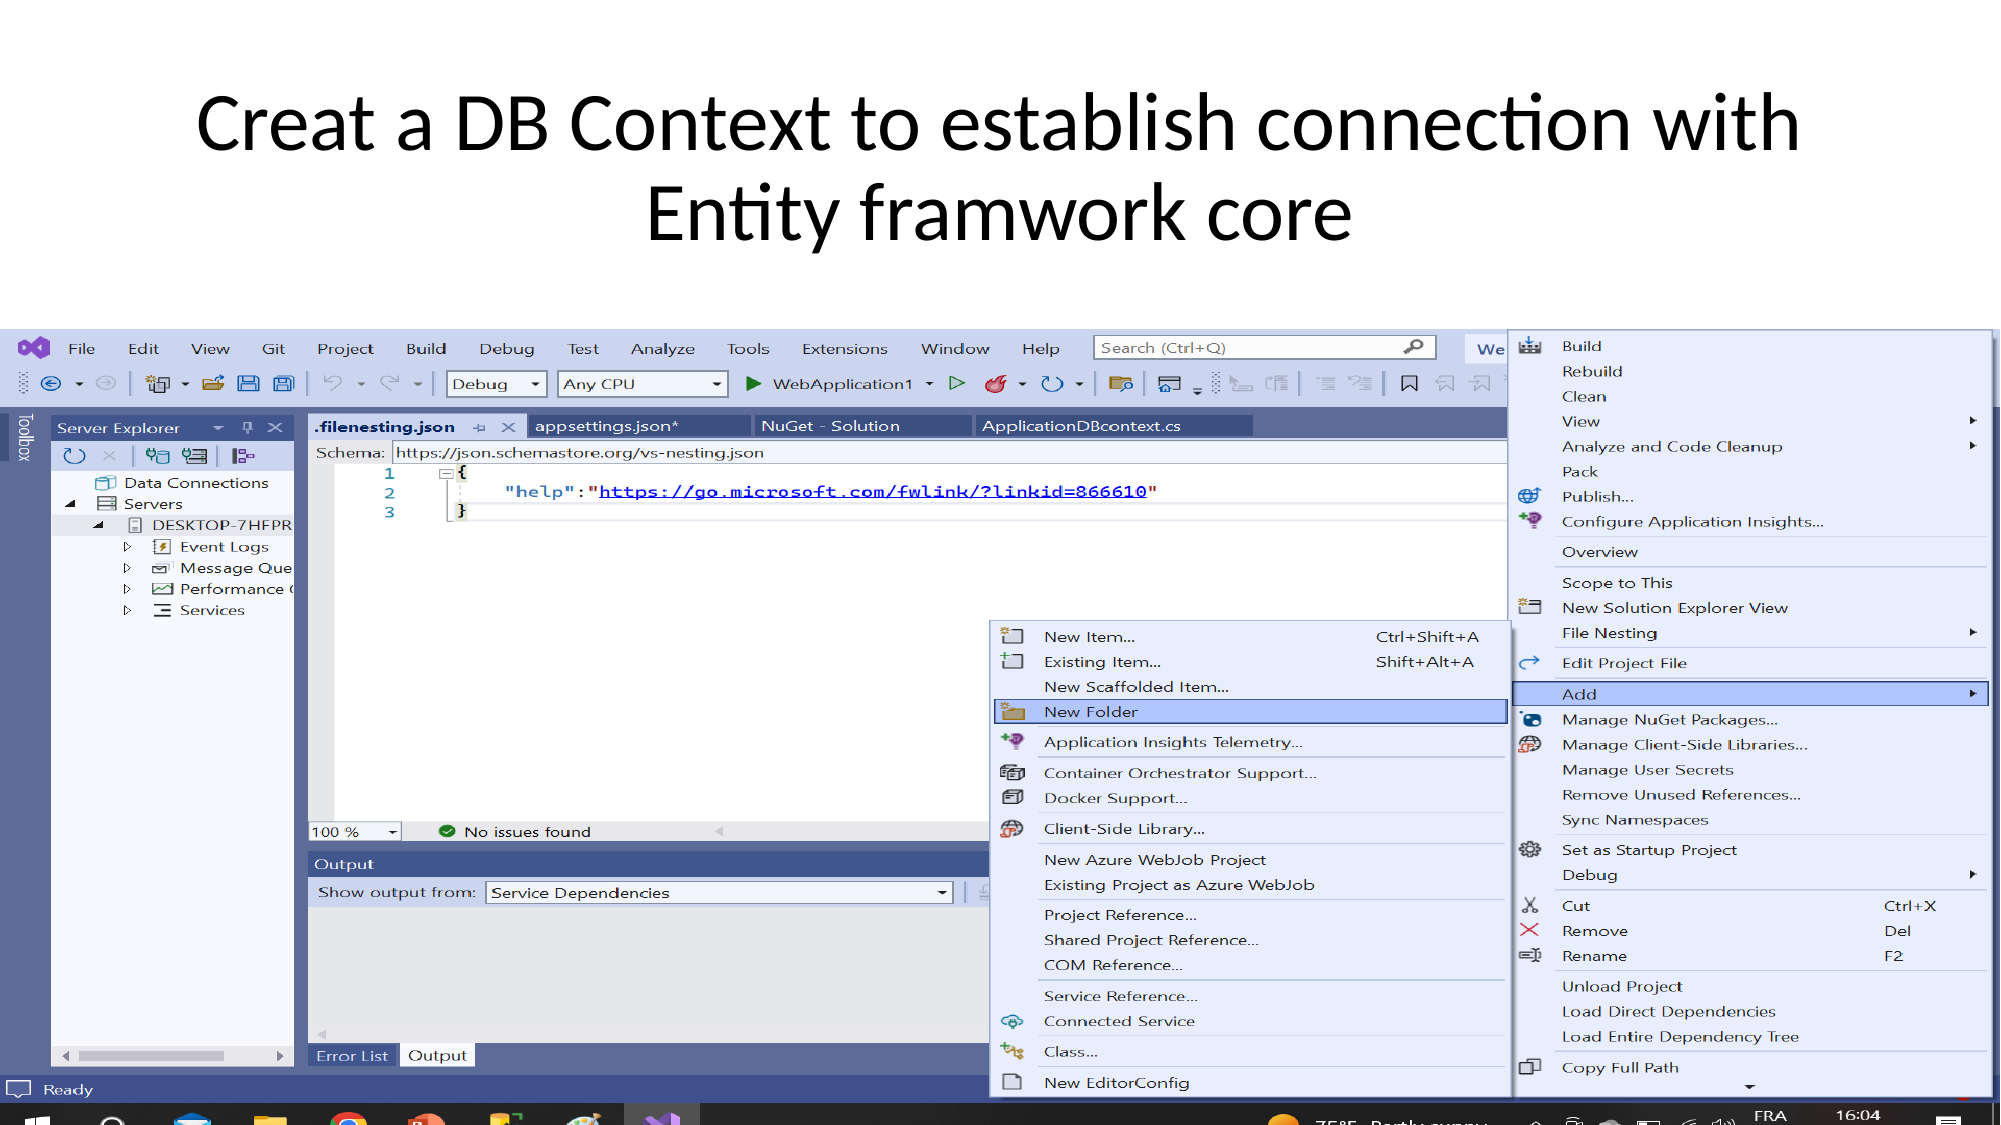

# Creat a DB Context to establish connection with Entity framwork core